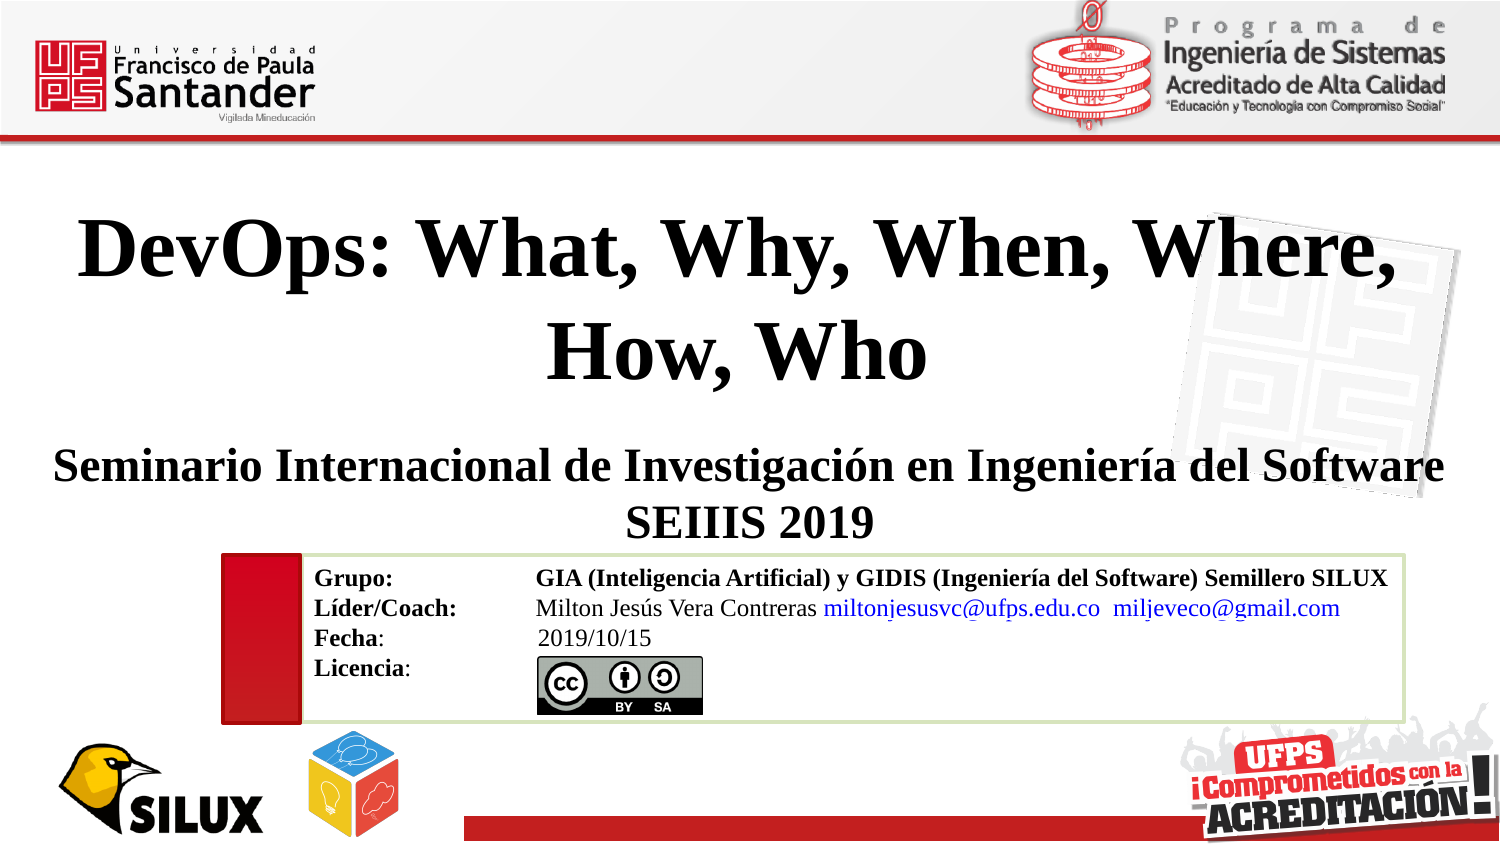

DevOps: What, Why, When, Where, How, Who
Seminario Internacional de Investigación en Ingeniería del Software
SEIIIS 2019
Grupo: 		GIA (Inteligencia Artificial) y GIDIS (Ingeniería del Software) Semillero SILUX
Líder/Coach: 	Milton Jesús Vera Contreras miltonjesusvc@ufps.edu.co miljeveco@gmail.com
Fecha:	 2019/10/15
Licencia: